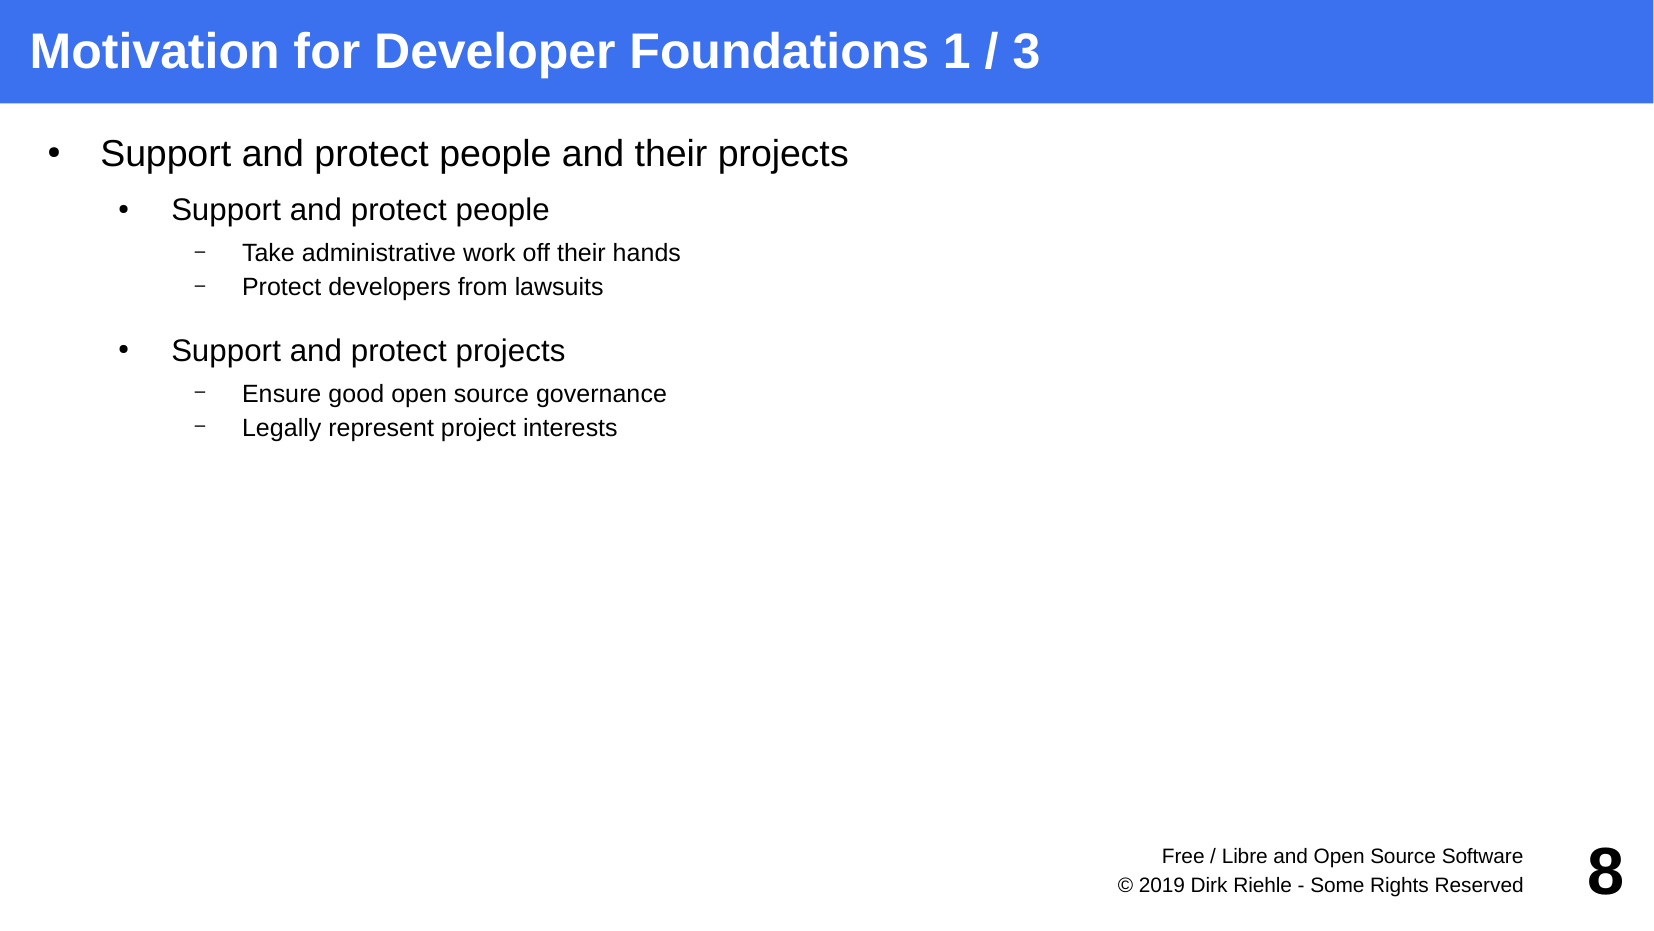

# Motivation for Developer Foundations 1 / 3
Support and protect people and their projects
Support and protect people
Take administrative work off their hands
Protect developers from lawsuits
Support and protect projects
Ensure good open source governance
Legally represent project interests
Free / Libre and Open Source Software
8
© 2019 Dirk Riehle - Some Rights Reserved